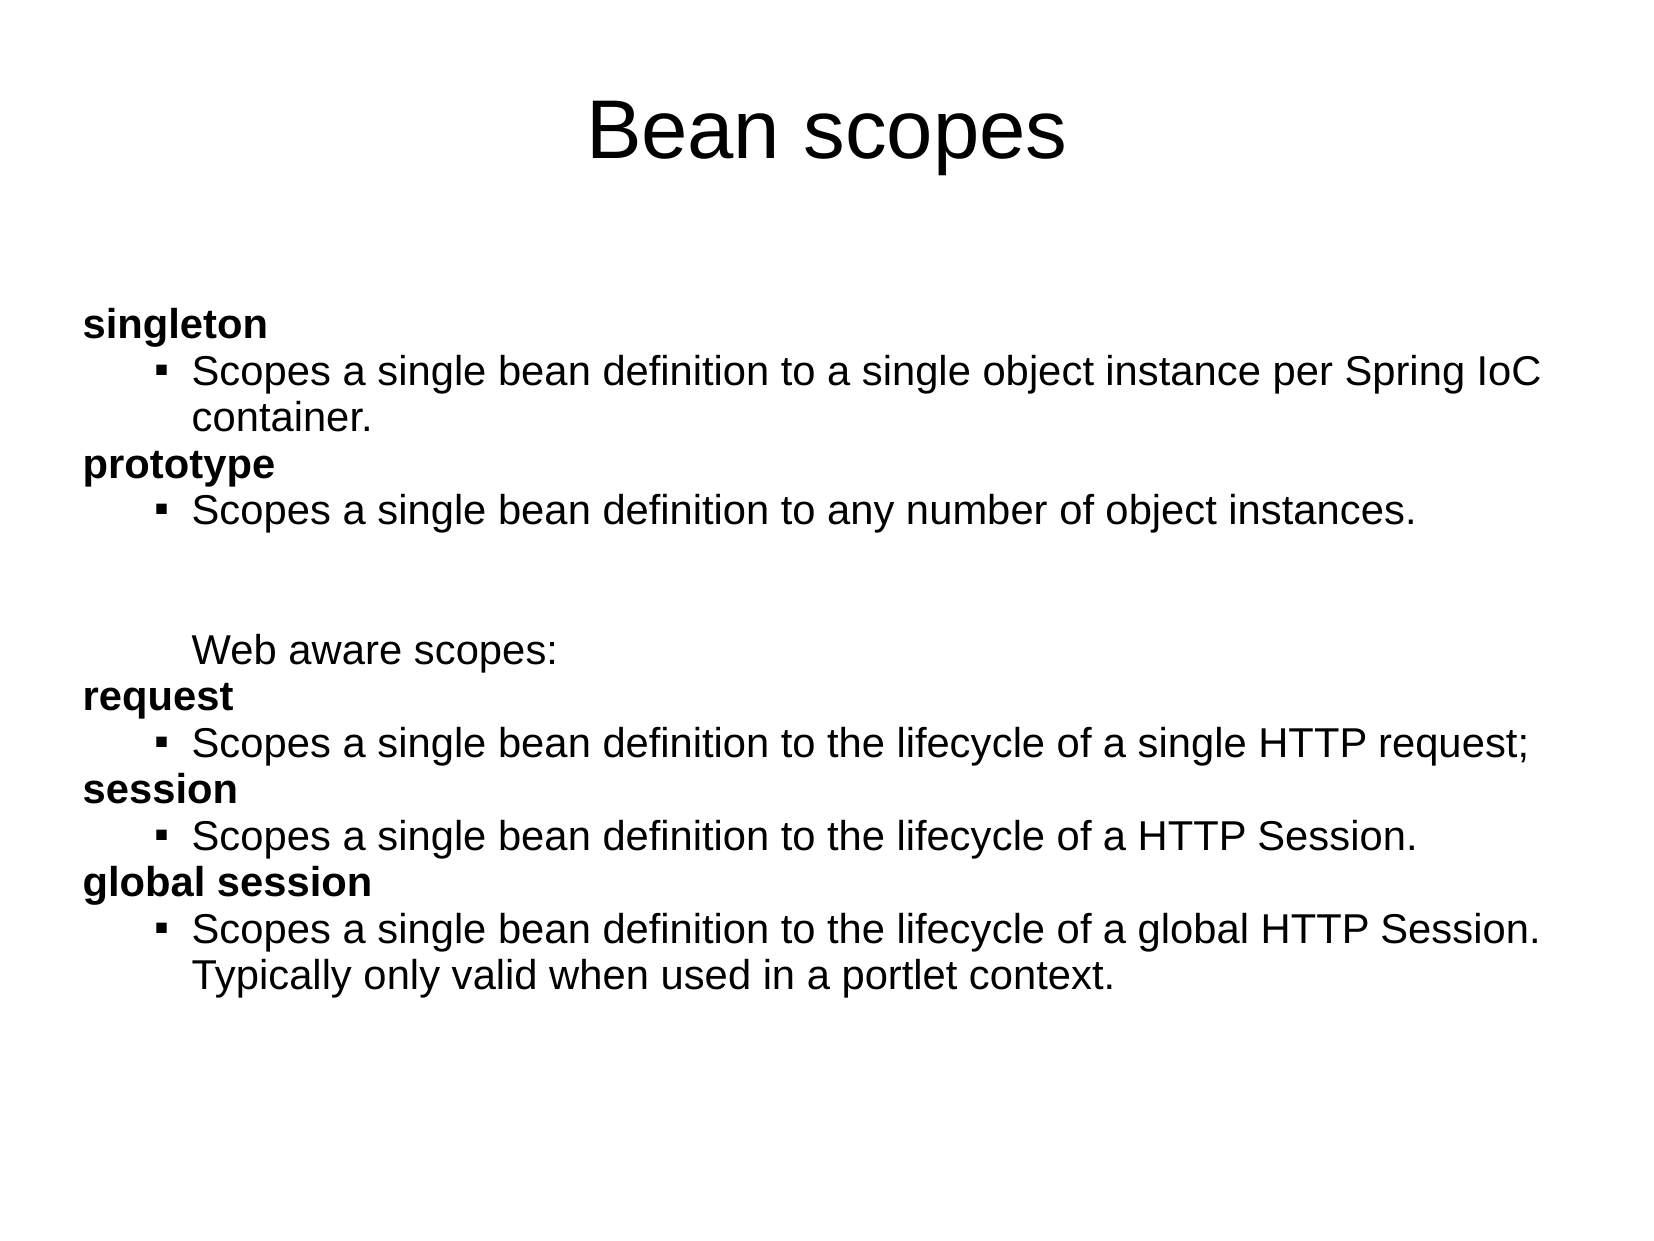

# Bean scopes
singleton
Scopes a single bean definition to a single object instance per Spring IoC container.
prototype
Scopes a single bean definition to any number of object instances.
Web aware scopes:
request
Scopes a single bean definition to the lifecycle of a single HTTP request;
session
Scopes a single bean definition to the lifecycle of a HTTP Session.
global session
Scopes a single bean definition to the lifecycle of a global HTTP Session. Typically only valid when used in a portlet context.